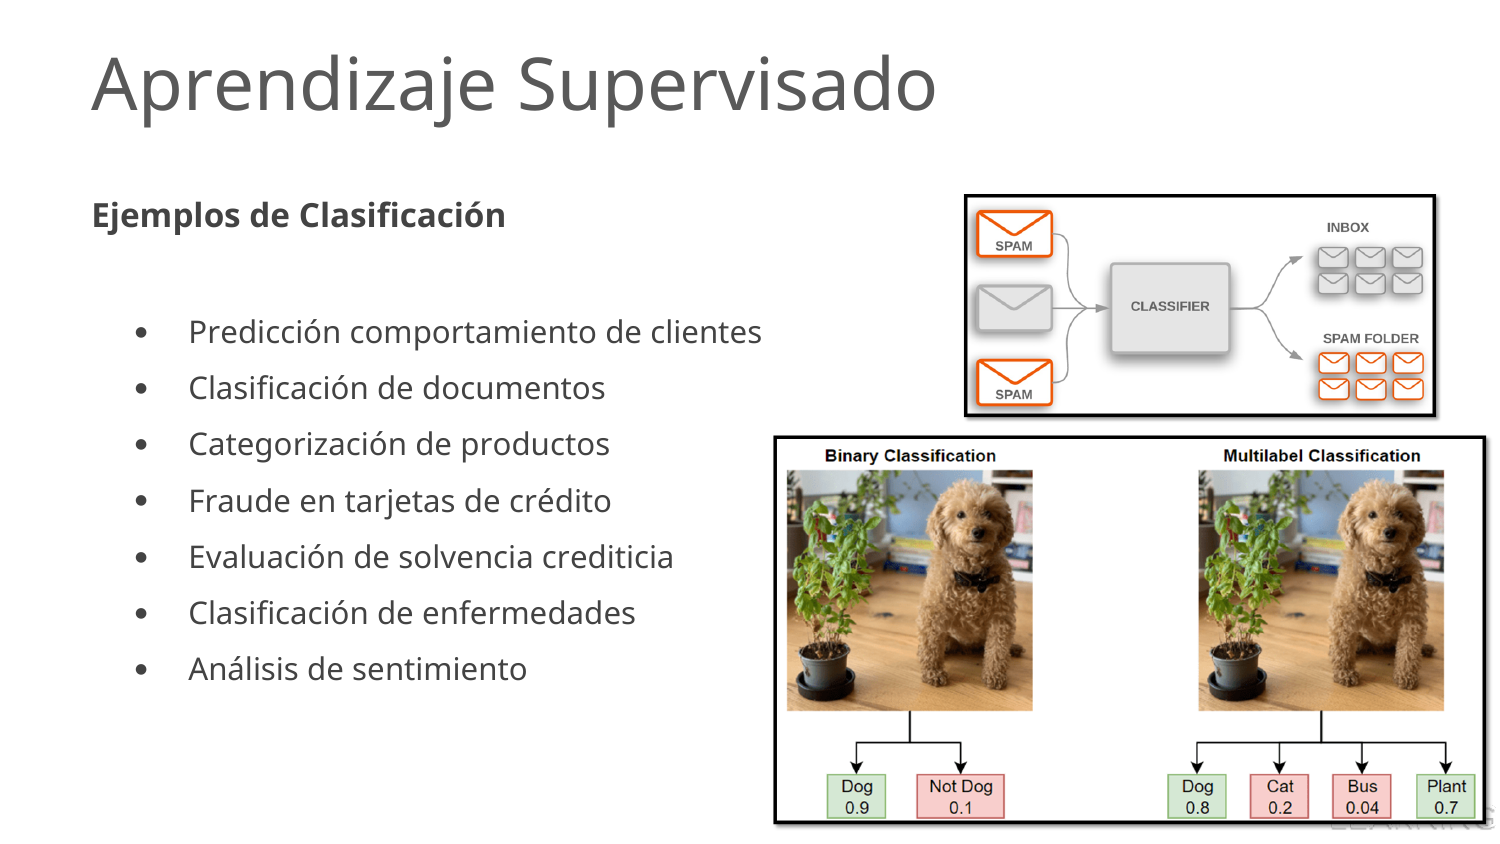

# Aprendizaje Supervisado
Ejemplos de Clasificación
Predicción comportamiento de clientes
Clasificación de documentos
Categorización de productos
Fraude en tarjetas de crédito
Evaluación de solvencia crediticia
Clasificación de enfermedades
Análisis de sentimiento